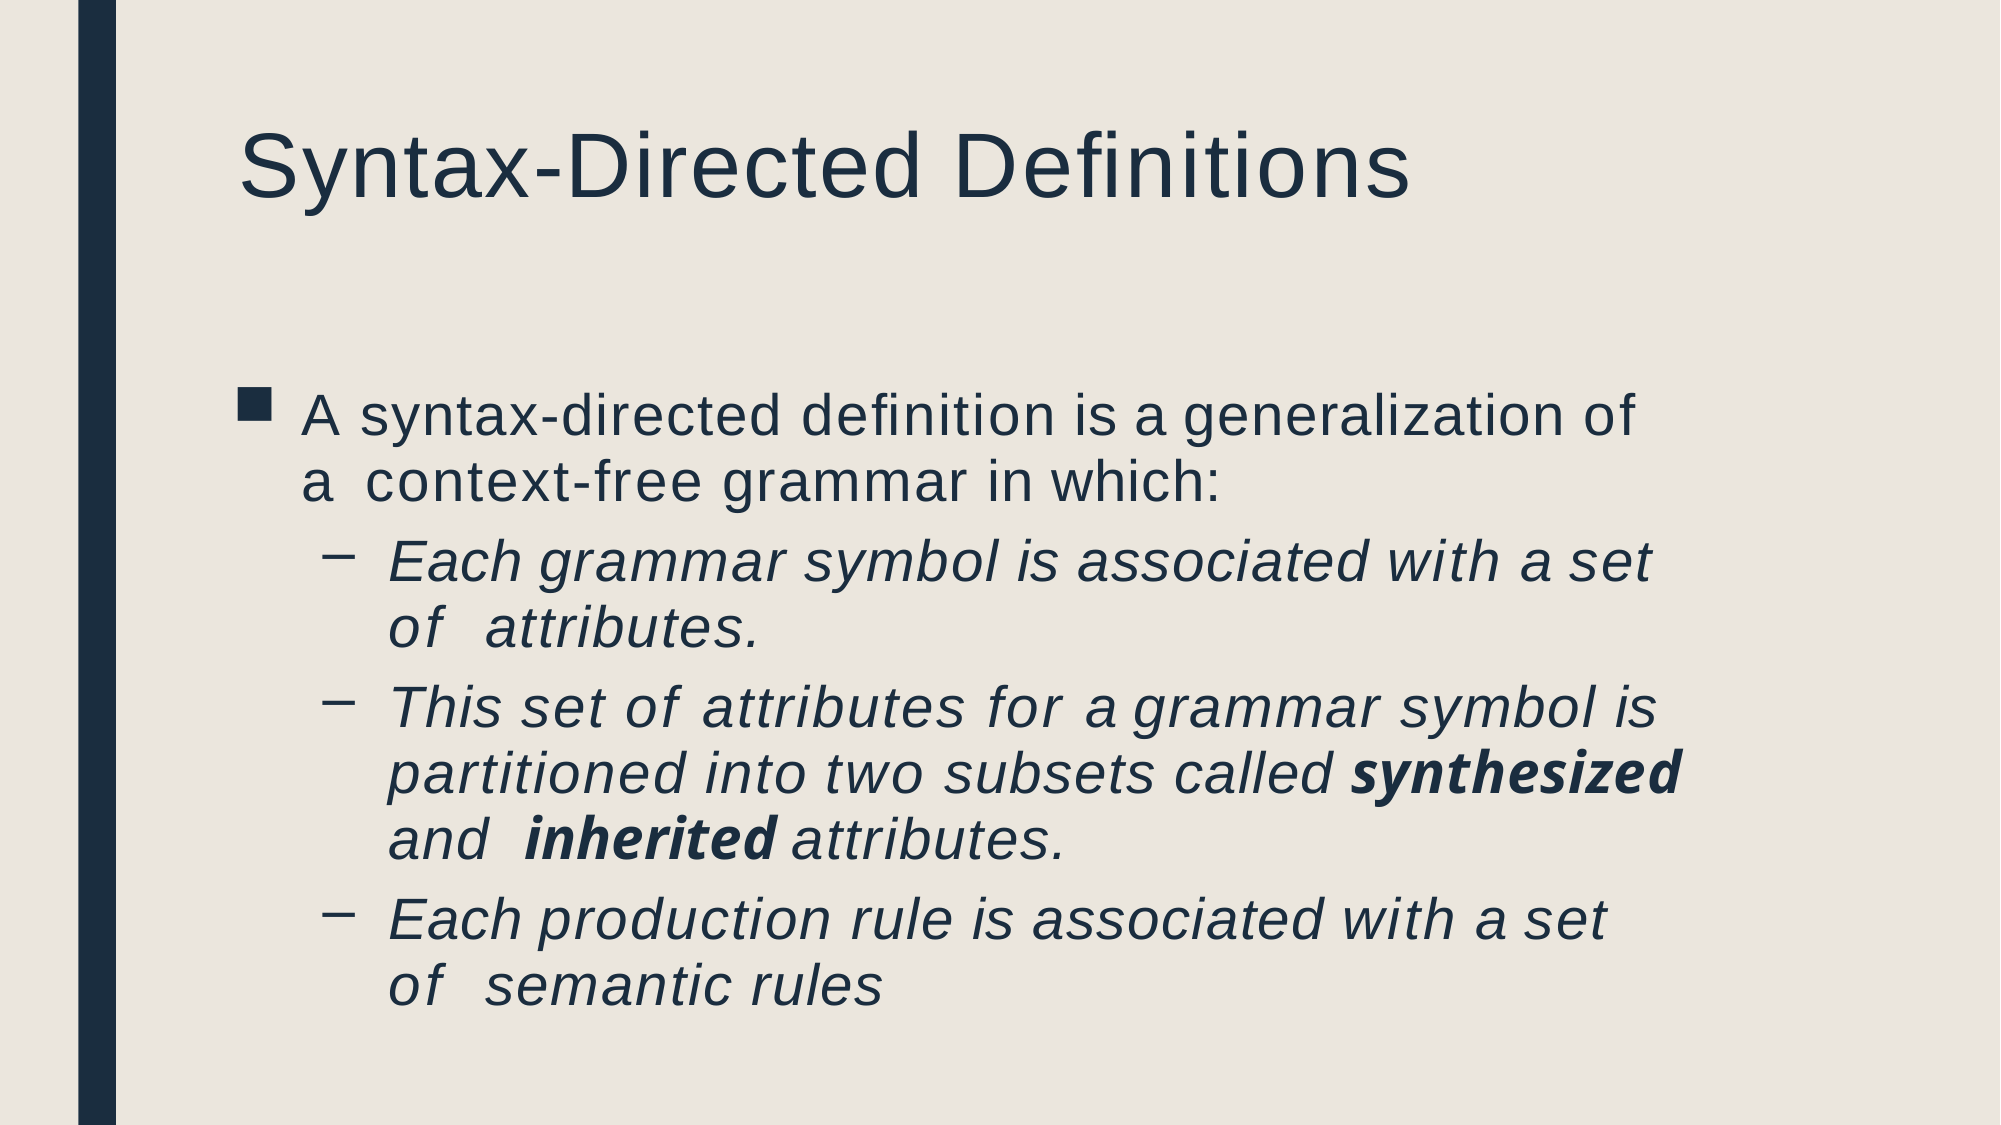

# Syntax-Directed Deﬁnitions
A syntax-directed deﬁnition is a generalization of a context-free grammar in which:
Each grammar symbol is associated with a set of attributes.
This set of attributes for a grammar symbol is partitioned into two subsets called synthesized and inherited attributes.
Each production rule is associated with a set of semantic rules